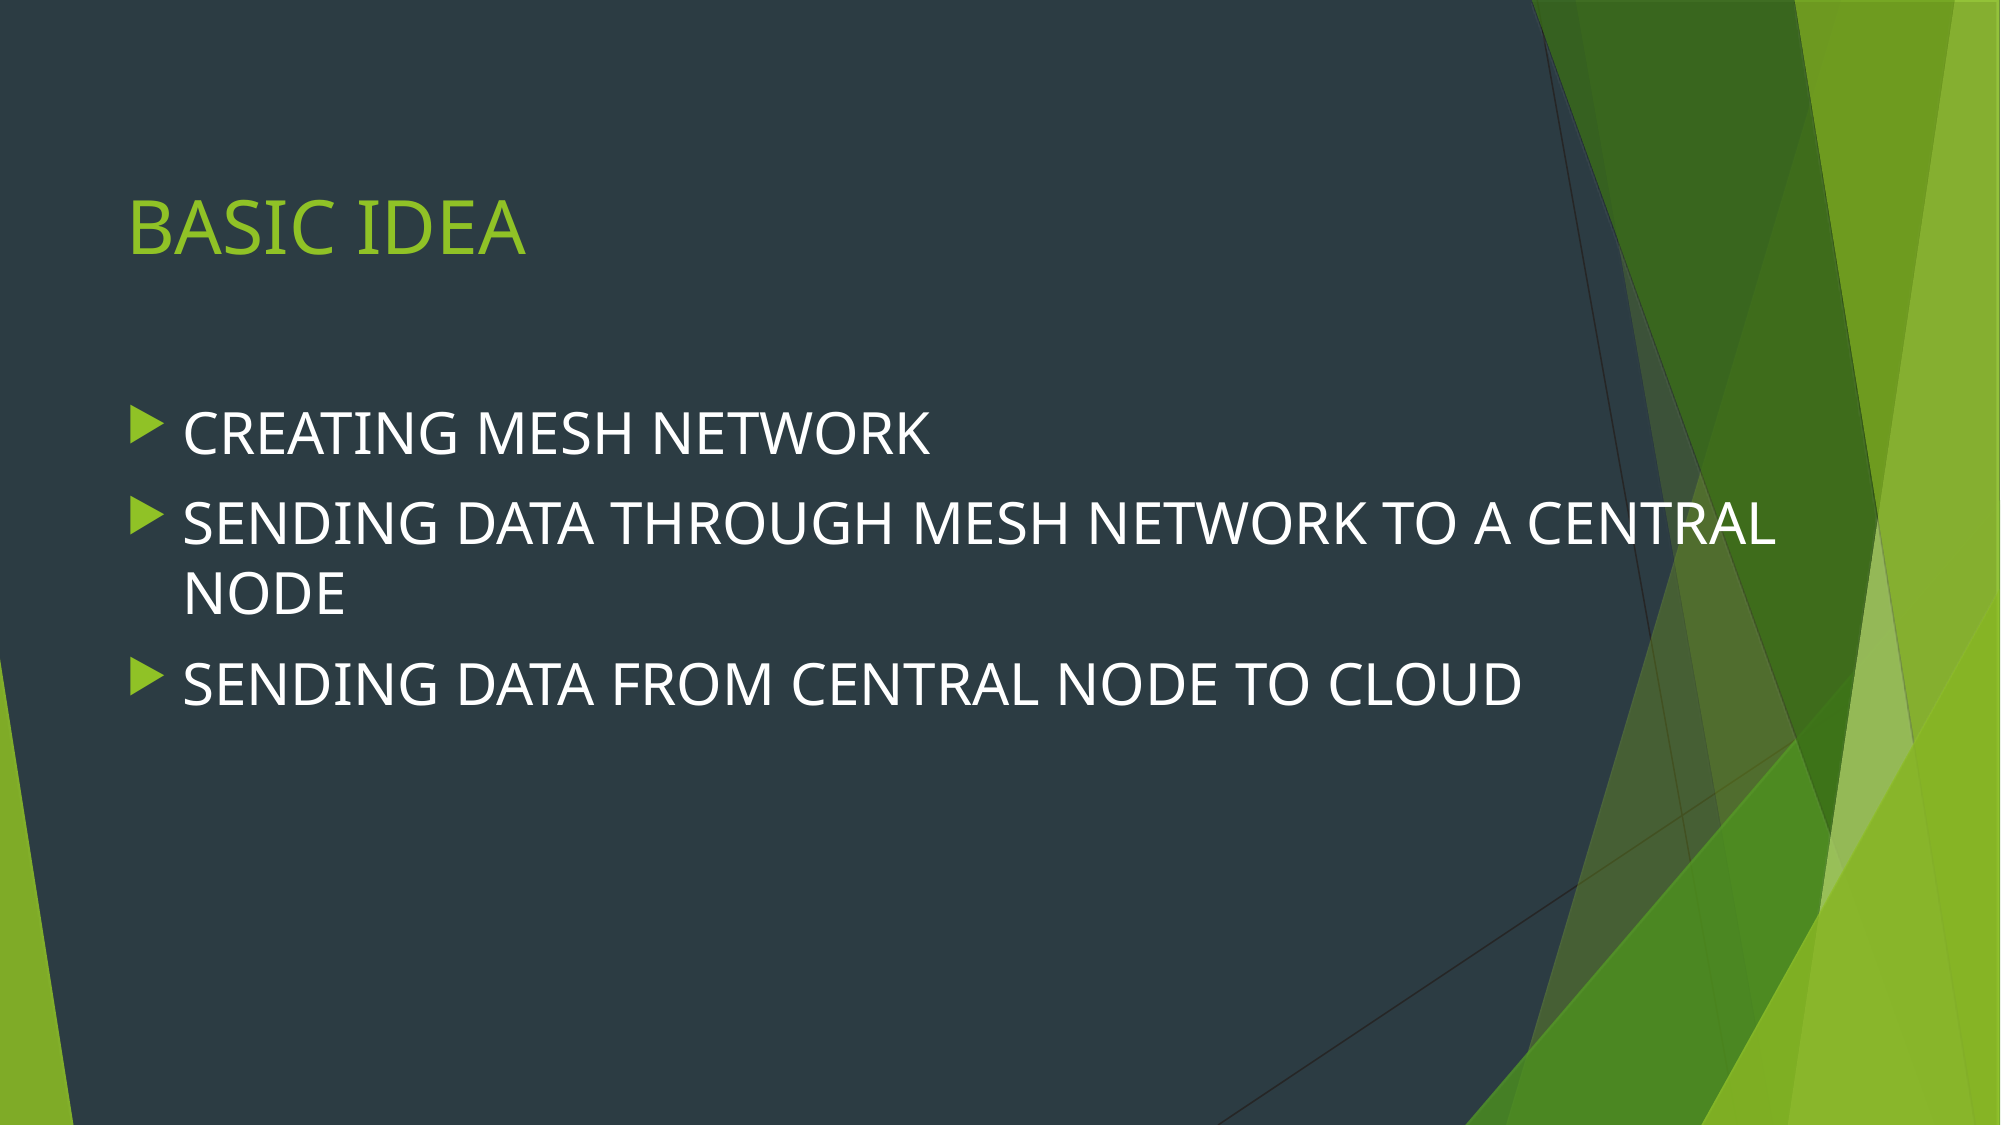

# BASIC IDEA
CREATING MESH NETWORK
SENDING DATA THROUGH MESH NETWORK TO A CENTRAL NODE
SENDING DATA FROM CENTRAL NODE TO CLOUD